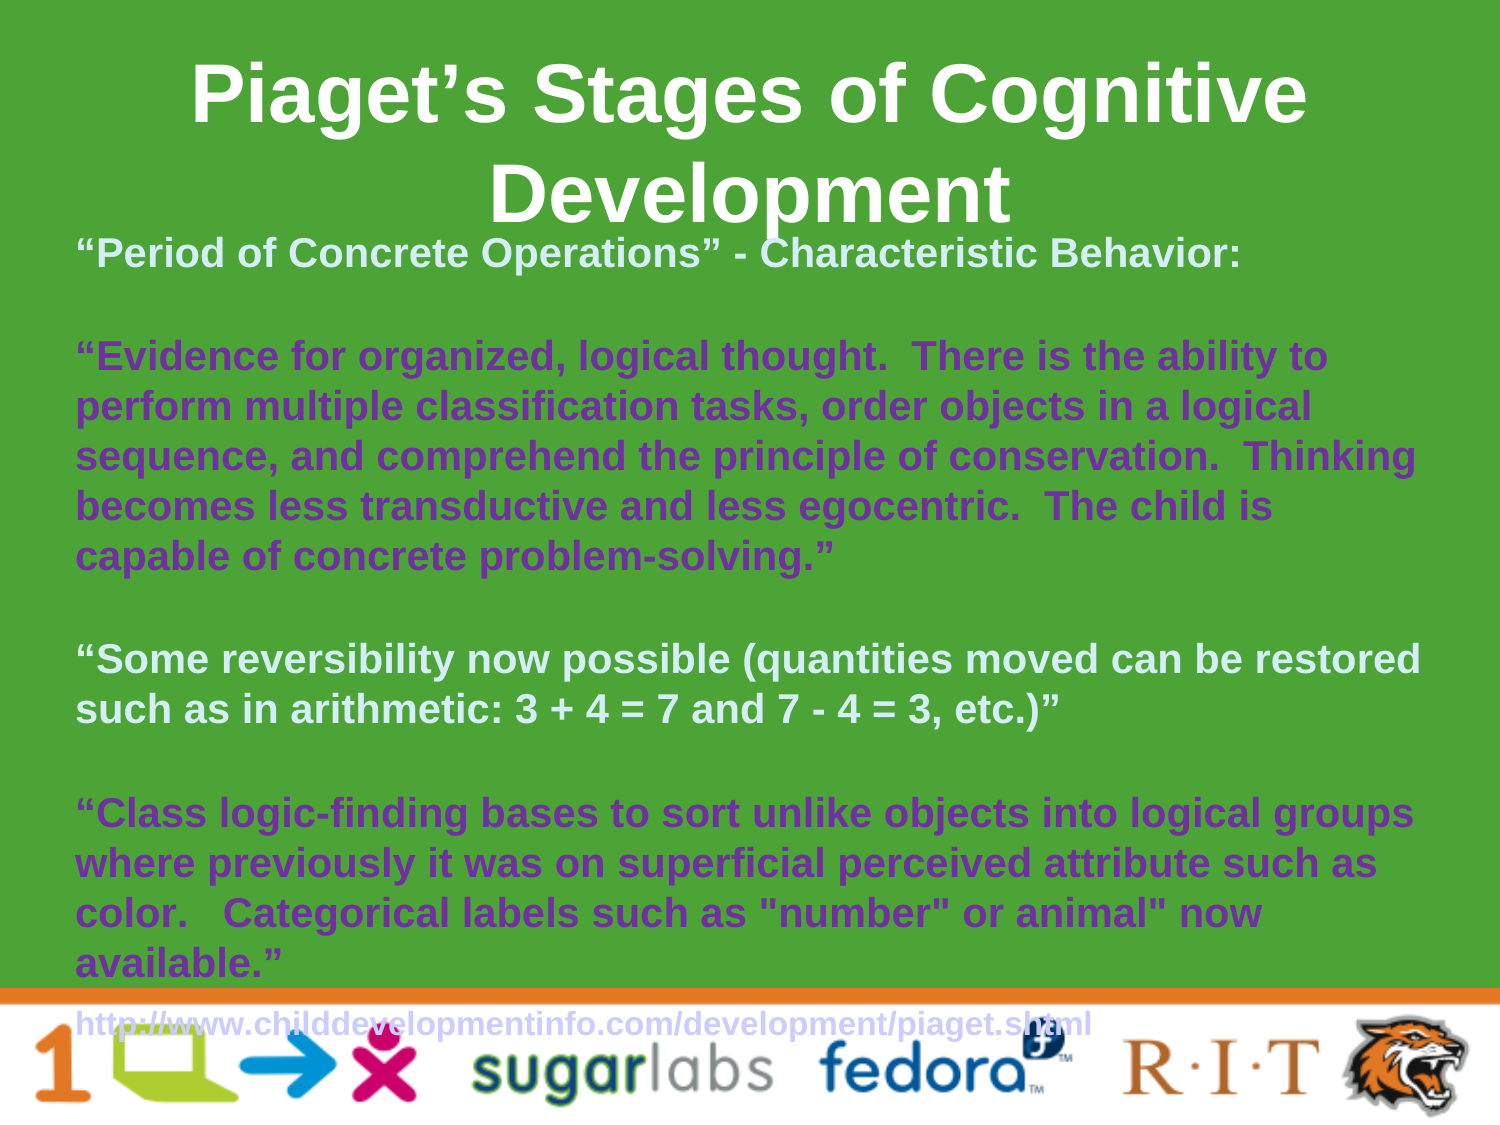

# Piaget’s Stages of Cognitive Development
“Period of Concrete Operations” - Characteristic Behavior:
“Evidence for organized, logical thought. There is the ability to perform multiple classification tasks, order objects in a logical sequence, and comprehend the principle of conservation. Thinking becomes less transductive and less egocentric. The child is capable of concrete problem-solving.”
“Some reversibility now possible (quantities moved can be restored such as in arithmetic: 3 + 4 = 7 and 7 - 4 = 3, etc.)”
“Class logic-finding bases to sort unlike objects into logical groups where previously it was on superficial perceived attribute such as color. Categorical labels such as "number" or animal" now available.”
http://www.childdevelopmentinfo.com/development/piaget.shtml